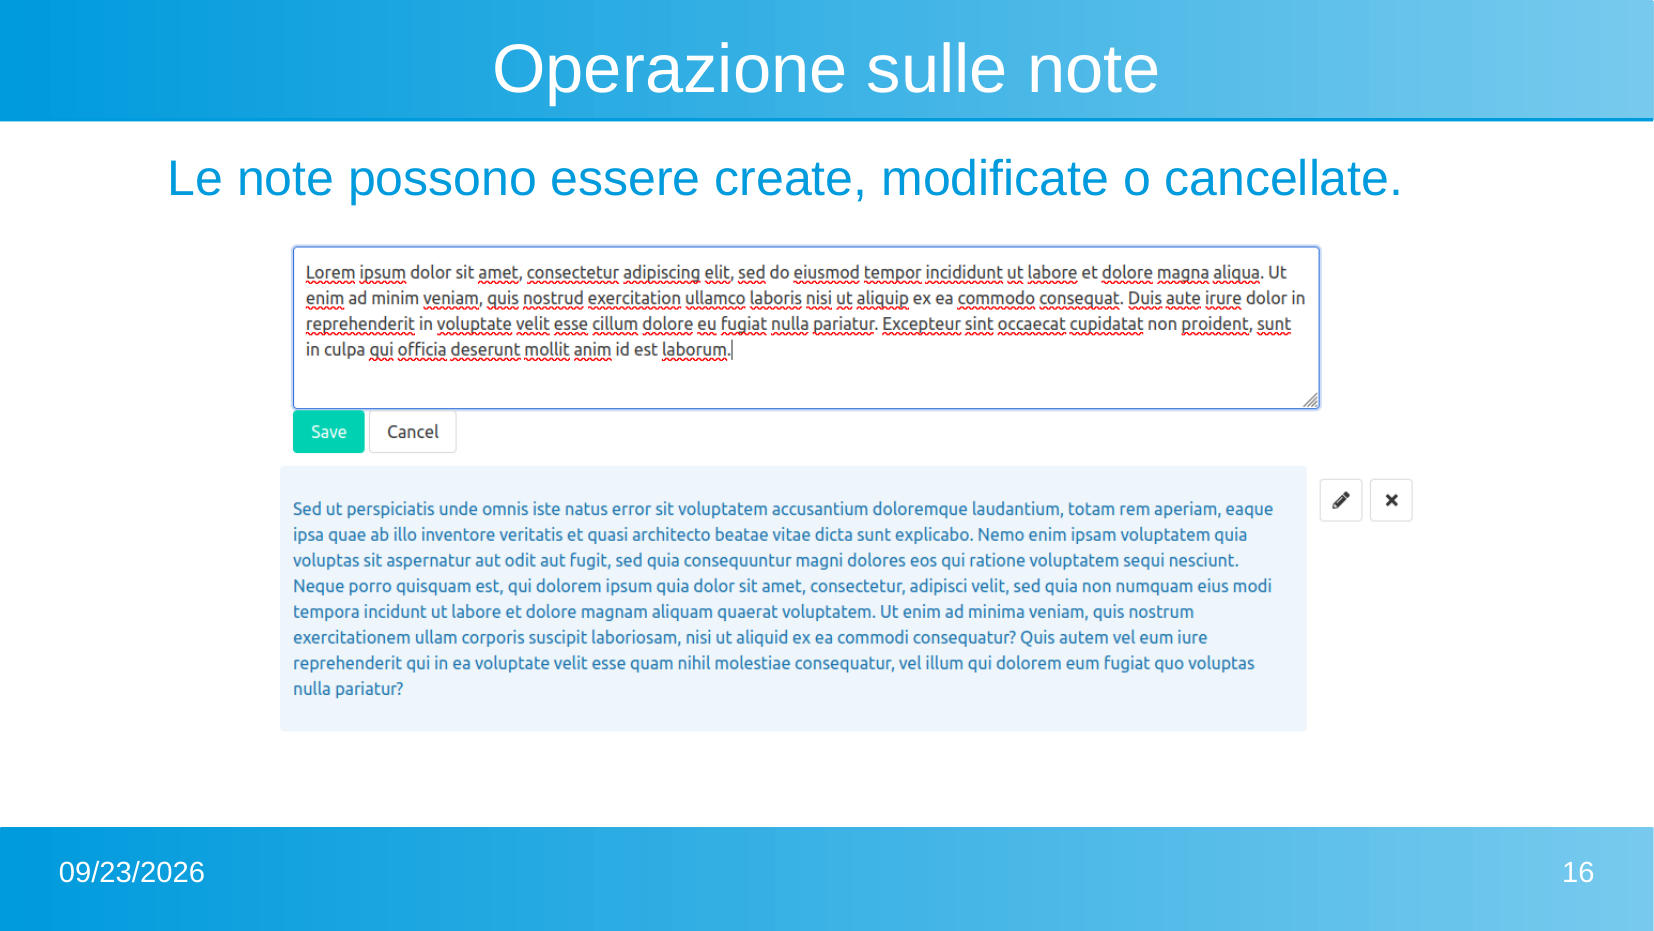

# Operazione sulle note
Le note possono essere create, modificate o cancellate.
16